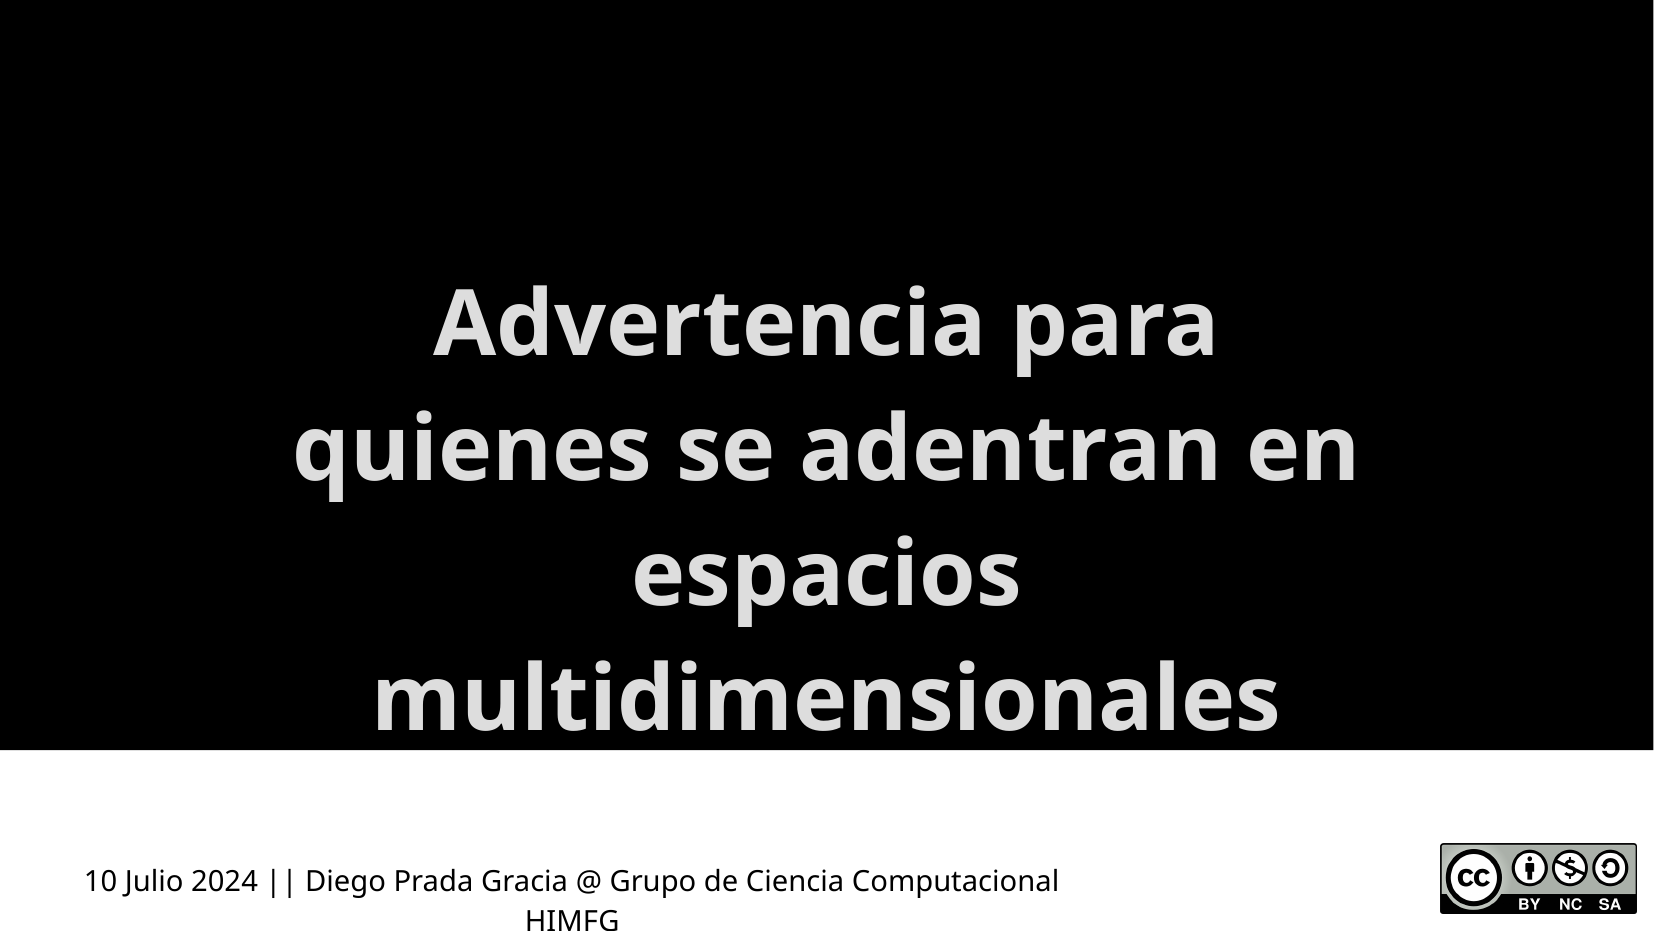

Advertencia para quienes se adentran en espacios multidimensionales
10 Julio 2024 || Diego Prada Gracia @ Grupo de Ciencia Computacional HIMFG